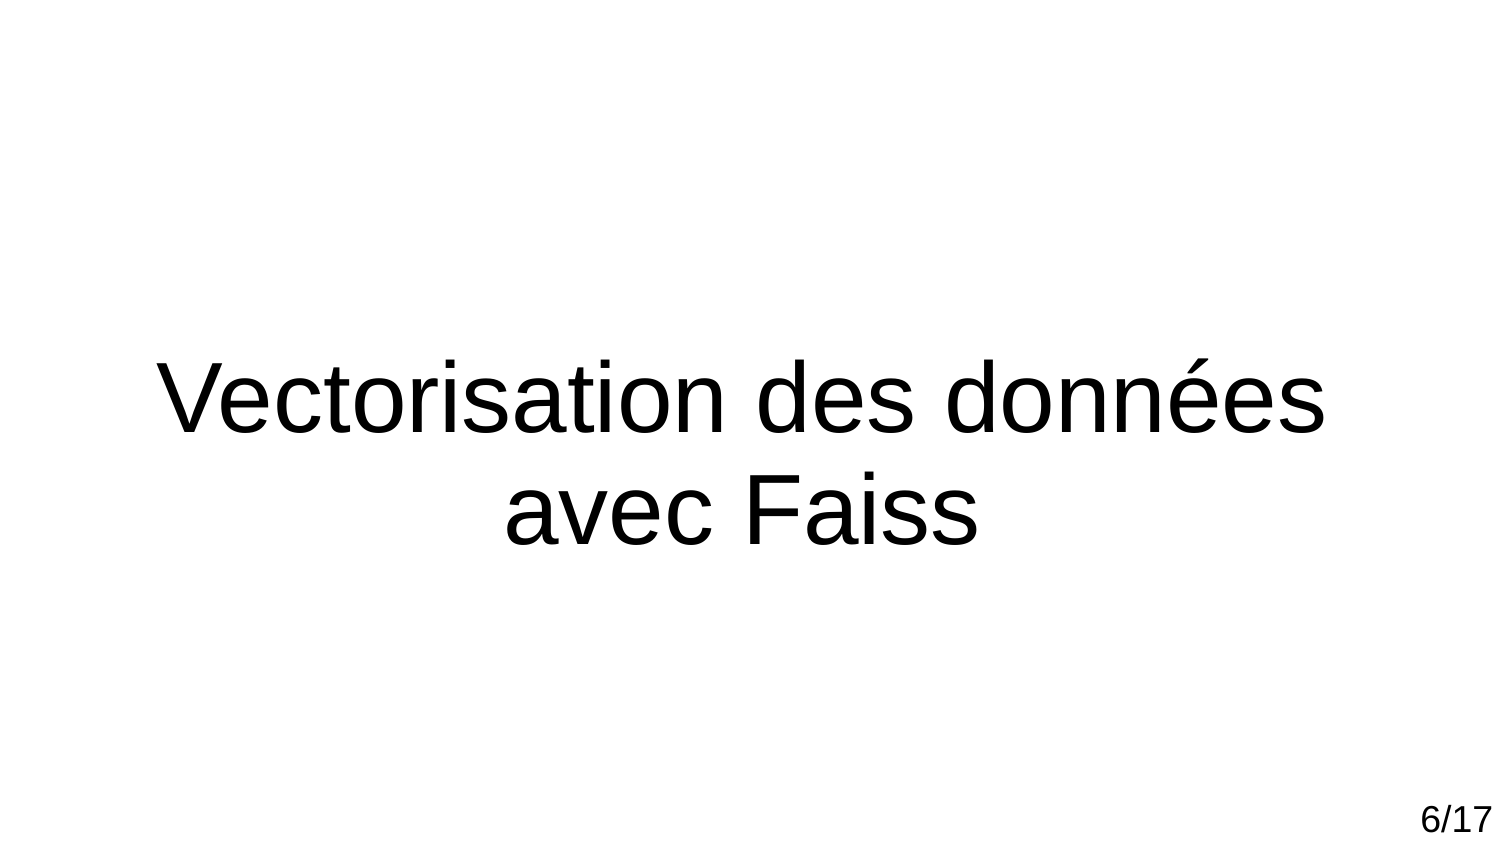

# Vectorisation des données avec Faiss
6/17